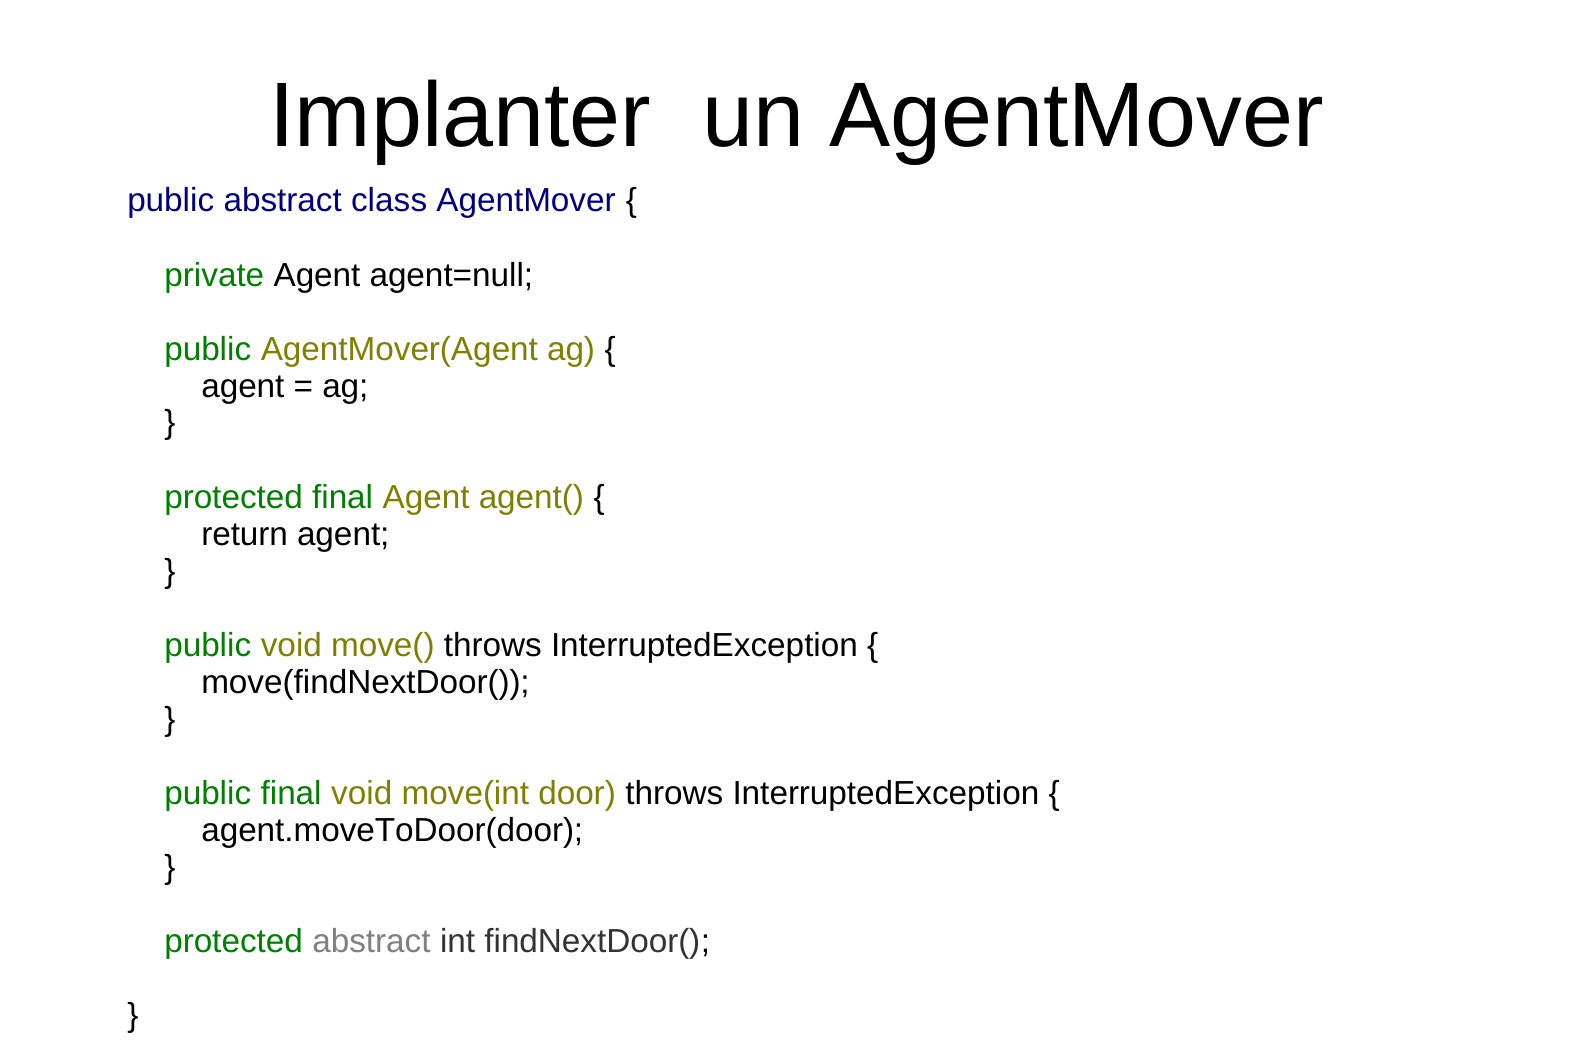

# Implanter un AgentMover
public abstract class AgentMover {
 private Agent agent=null;
 public AgentMover(Agent ag) {
 agent = ag;
 }
 protected final Agent agent() {
 return agent;
 }
 public void move() throws InterruptedException {
 move(findNextDoor());
 }
 public final void move(int door) throws InterruptedException {
 agent.moveToDoor(door);
 }
 protected abstract int findNextDoor();
}